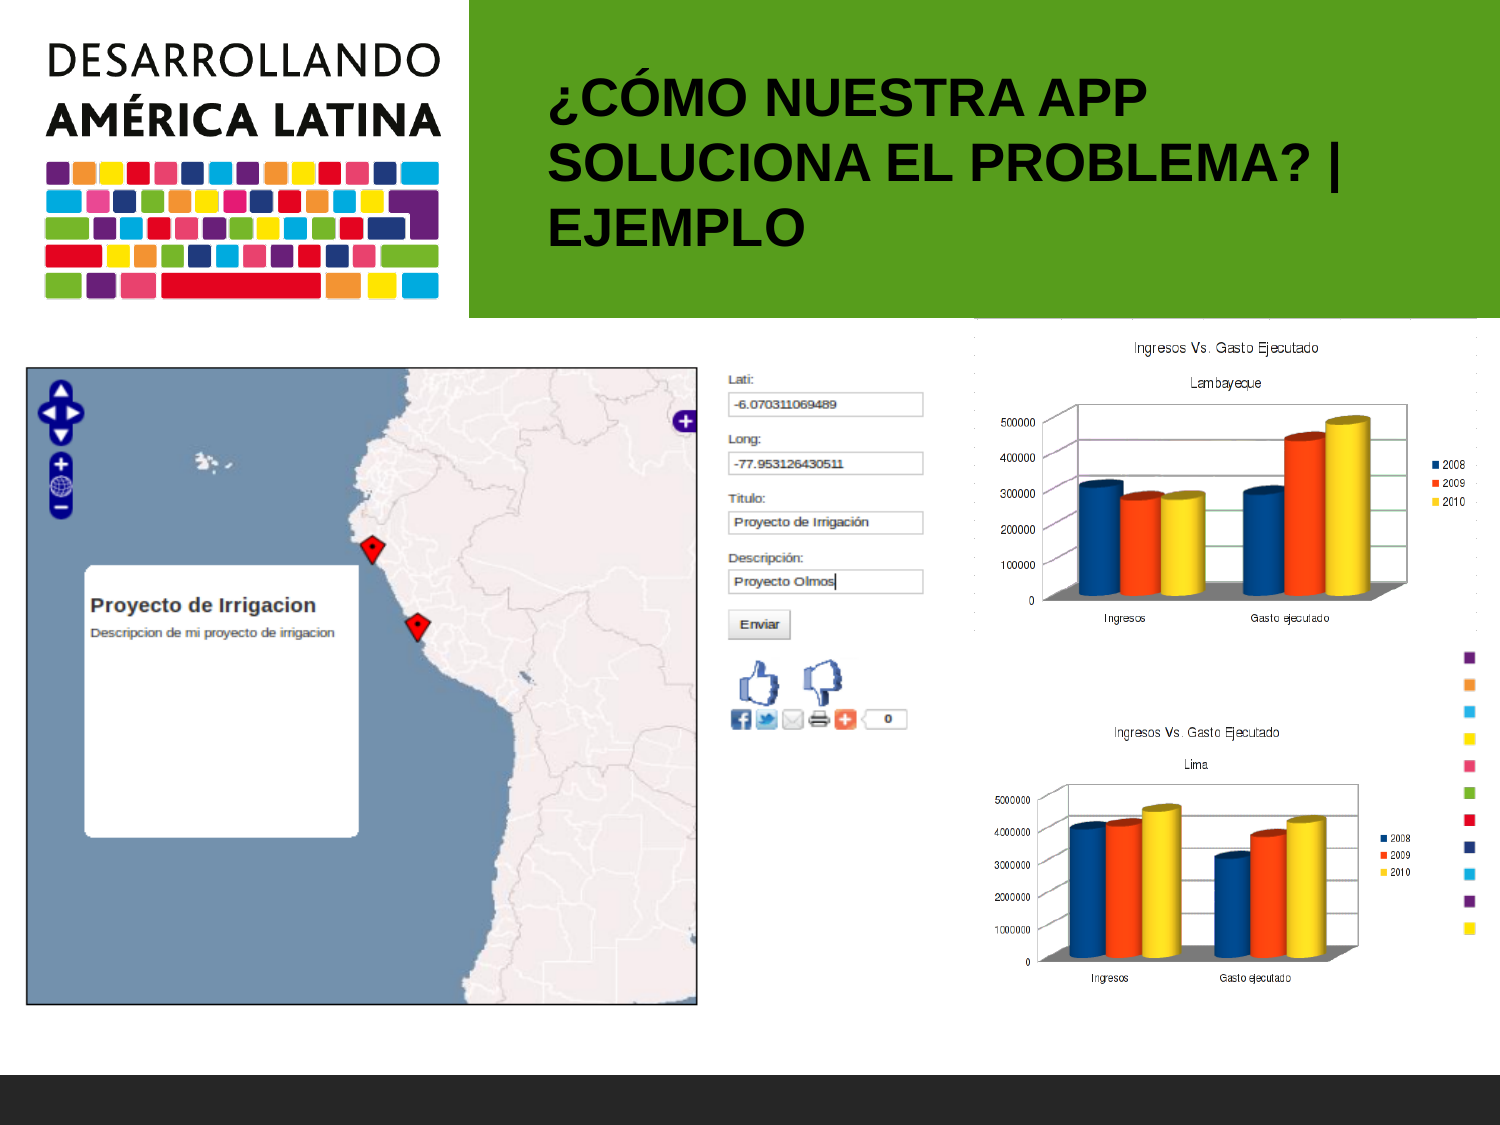

¿CÓMO NUESTRA APP SOLUCIONA EL PROBLEMA? | EJEMPLO